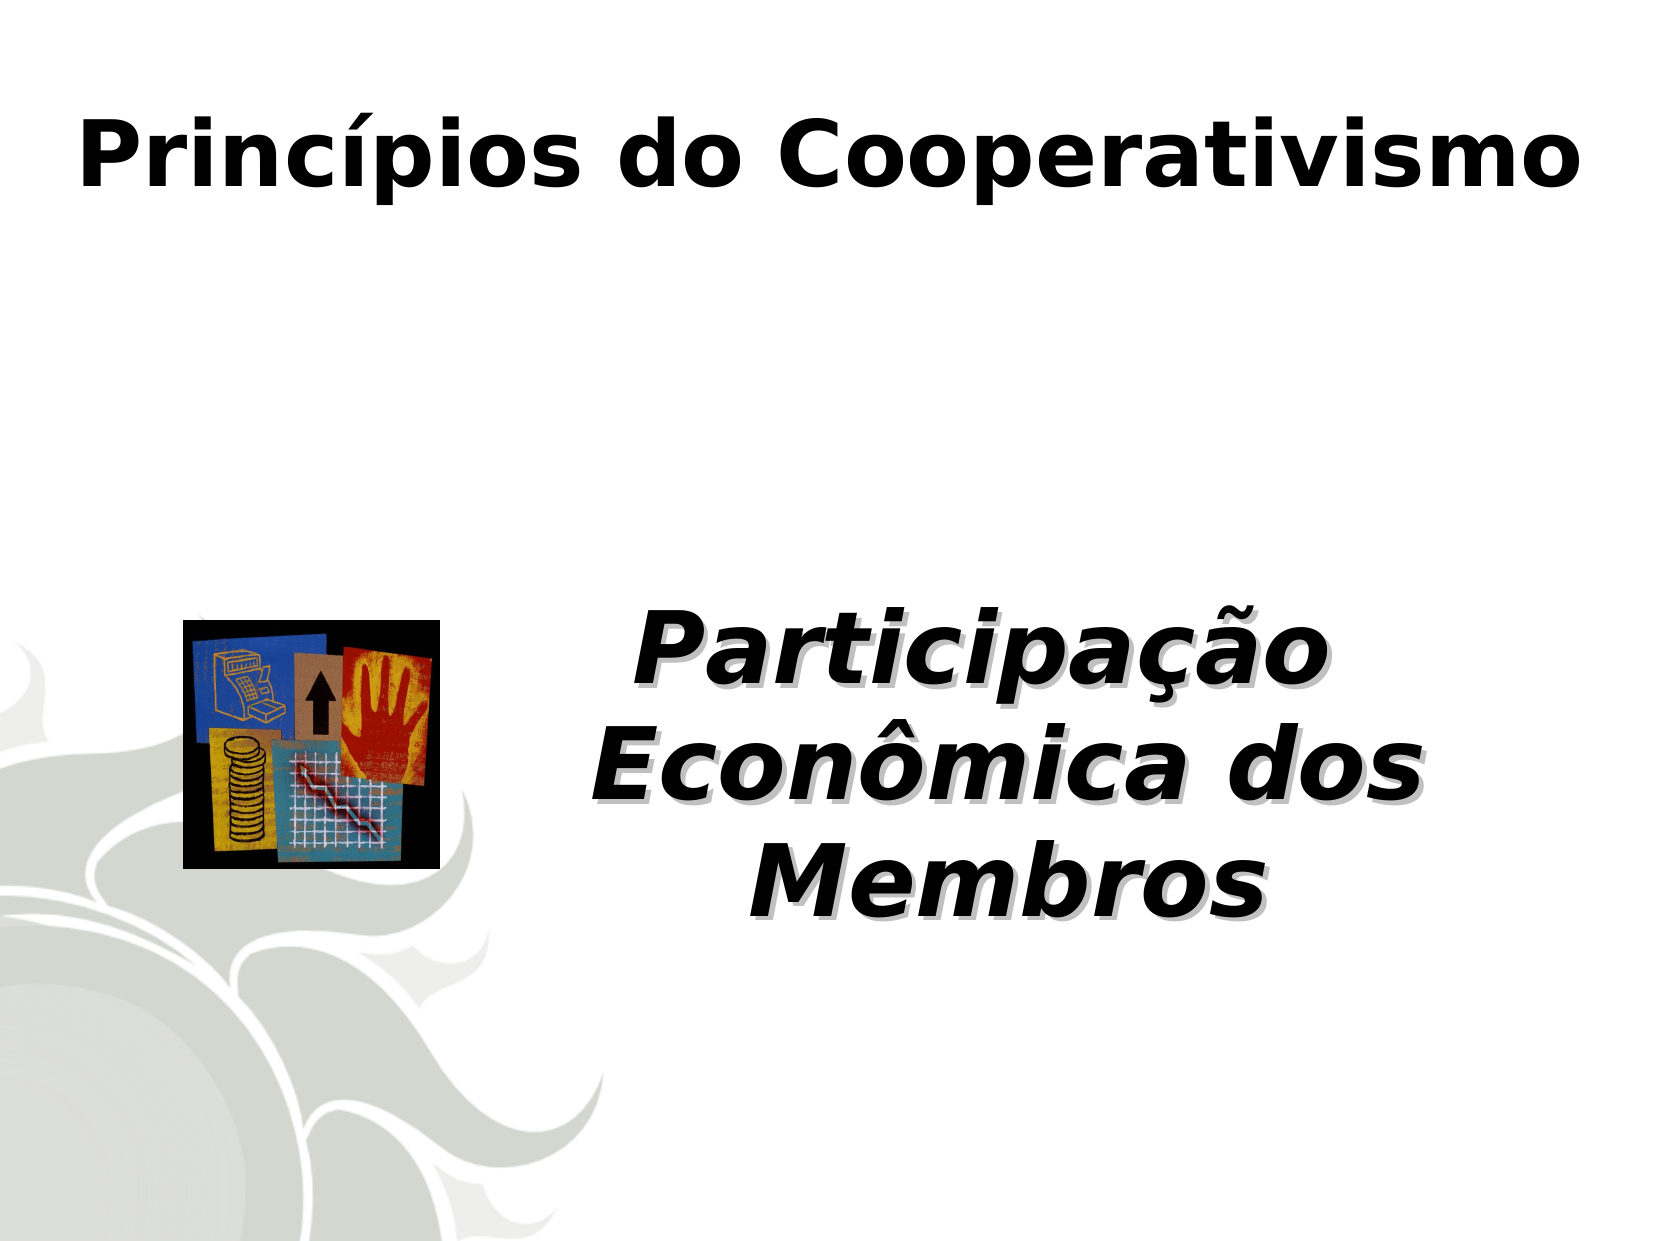

# Princípios do Cooperativismo
Participação Econômica dos Membros